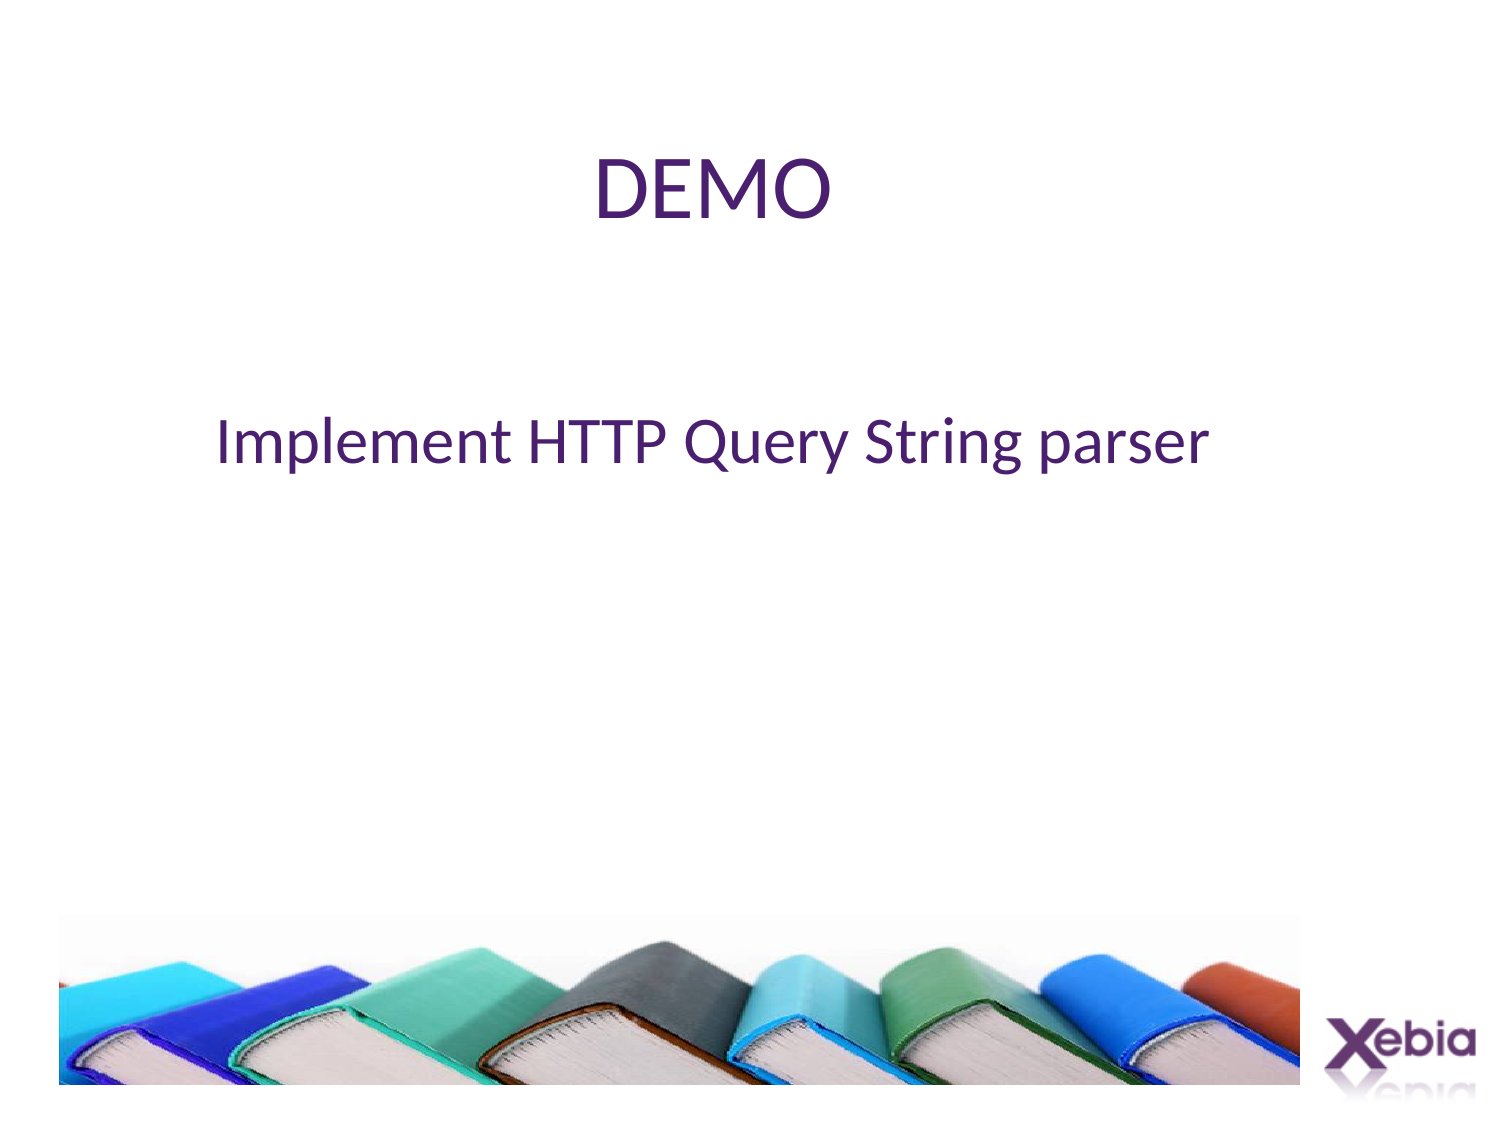

# DEMO
Implement HTTP Query String parser